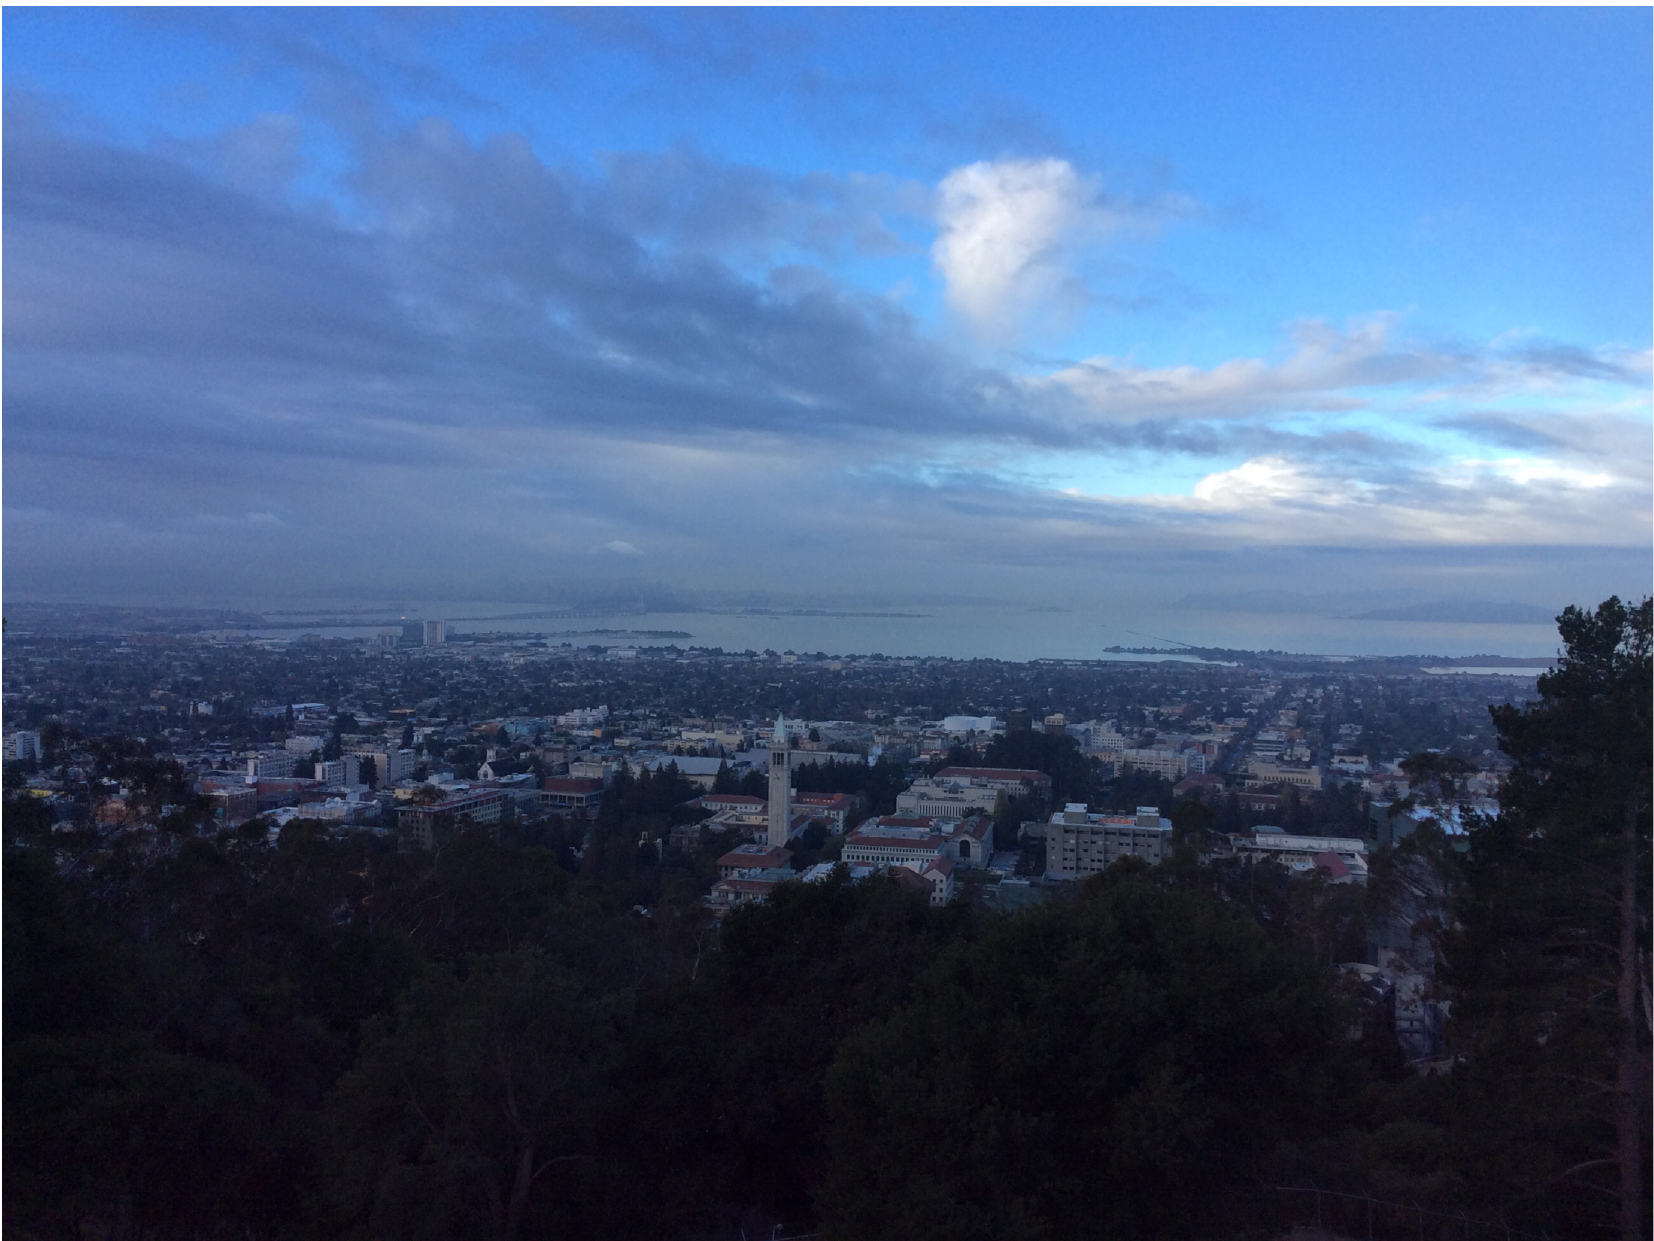

# Volviendo a Berkeley Lab para trabajar en temas de energía oscura